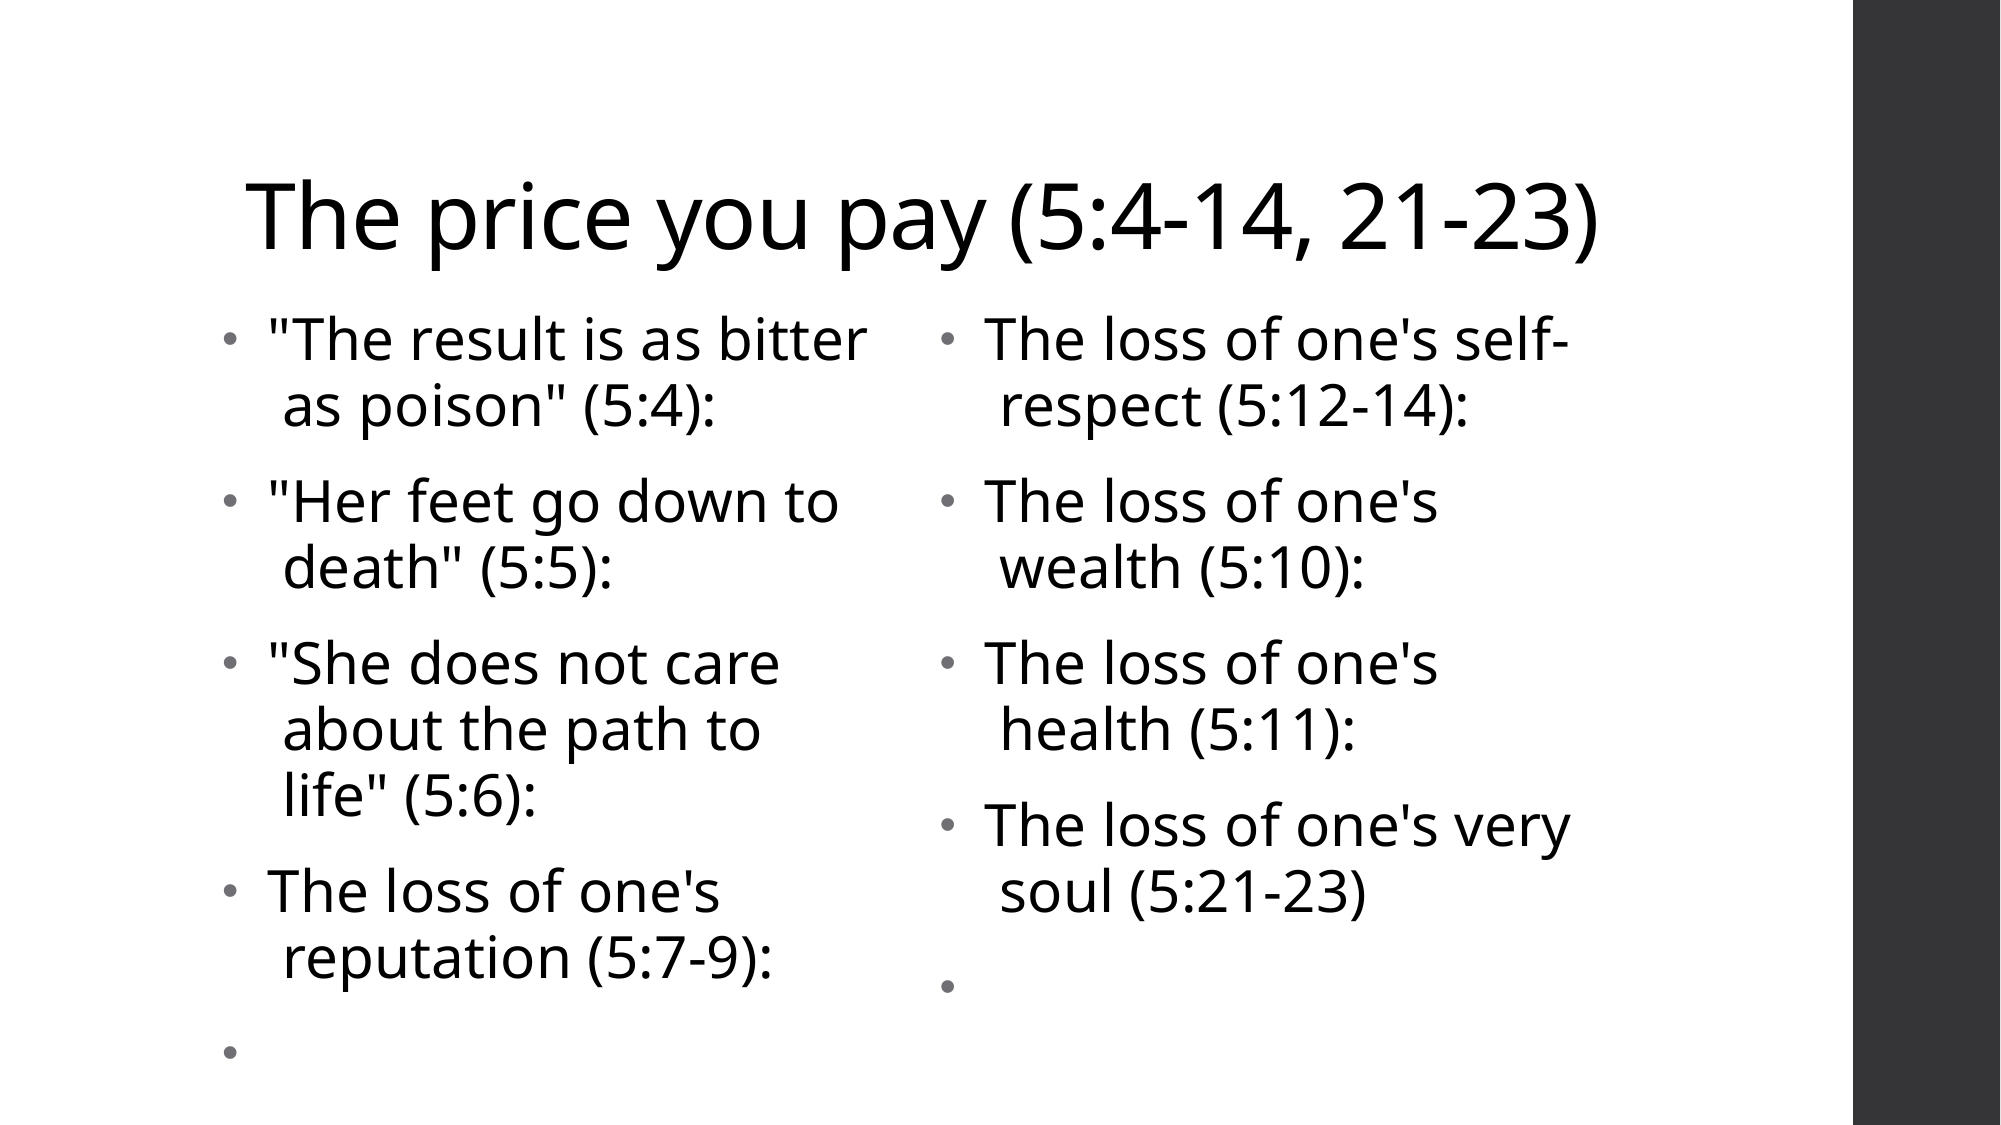

# The price you pay (5:4-14, 21-23)
 "The result is as bitter as poison" (5:4):
 "Her feet go down to death" (5:5):
 "She does not care about the path to life" (5:6):
 The loss of one's reputation (5:7-9):
 The loss of one's self-respect (5:12-14):
 The loss of one's wealth (5:10):
 The loss of one's health (5:11):
 The loss of one's very soul (5:21-23)